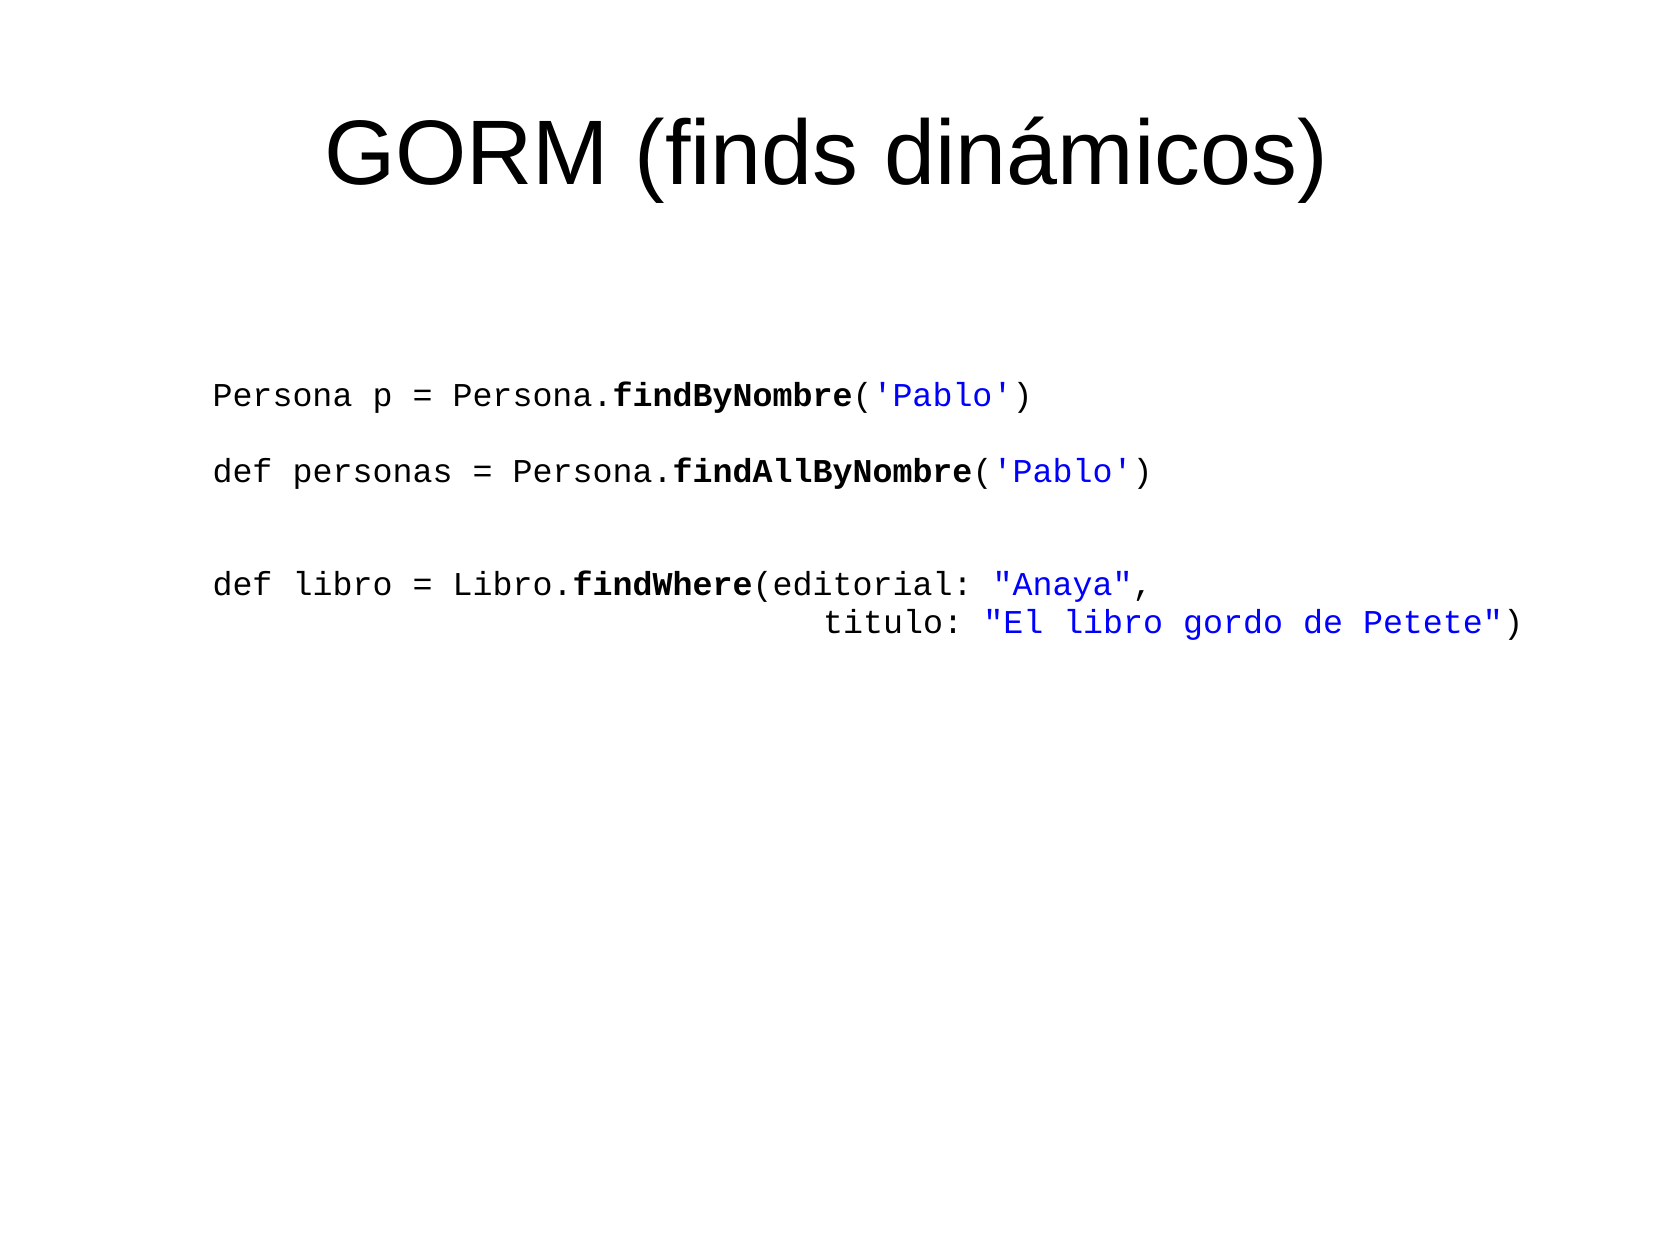

# GORM (finds dinámicos)
Persona p = Persona.findByNombre('Pablo')
def personas = Persona.findAllByNombre('Pablo')
def libro = Libro.findWhere(editorial: "Anaya",
								 titulo: "El libro gordo de Petete")